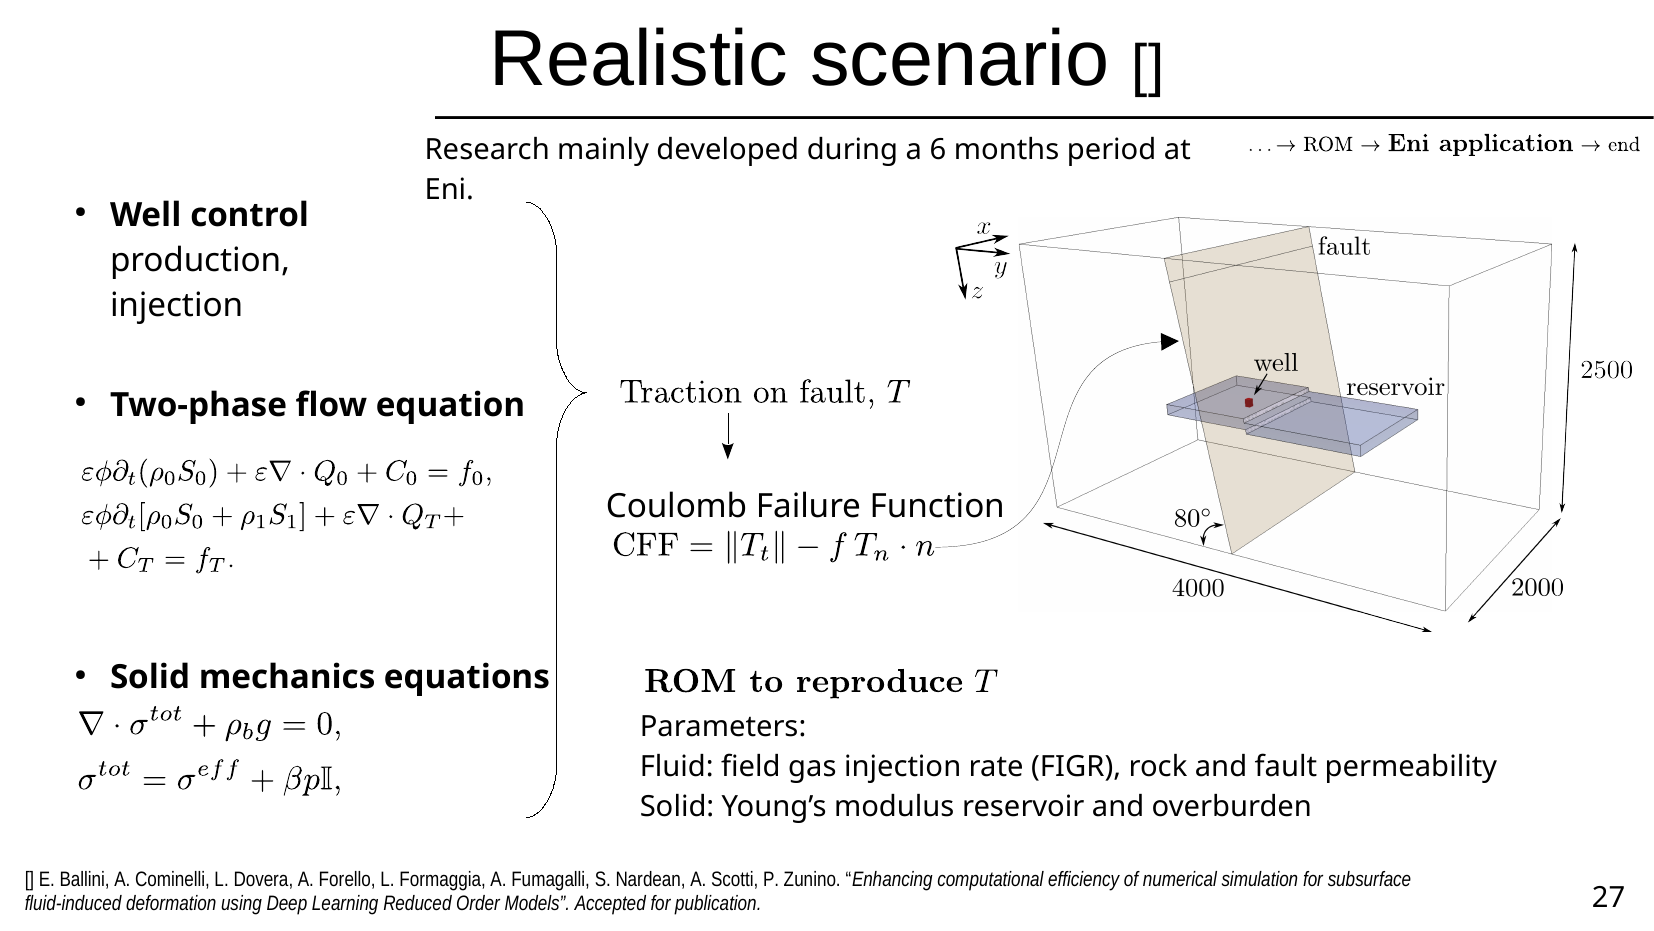

# Realistic scenario []
Research mainly developed during a 6 months period at Eni.
Well control
production, injection
Two-phase flow equation
Coulomb Failure Function
Solid mechanics equations
Parameters:
Fluid: field gas injection rate (FIGR), rock and fault permeability
Solid: Young’s modulus reservoir and overburden
[] E. Ballini, A. Cominelli, L. Dovera, A. Forello, L. Formaggia, A. Fumagalli, S. Nardean, A. Scotti, P. Zunino. “Enhancing computational efficiency of numerical simulation for subsurface
fluid-induced deformation using Deep Learning Reduced Order Models”. Accepted for publication.